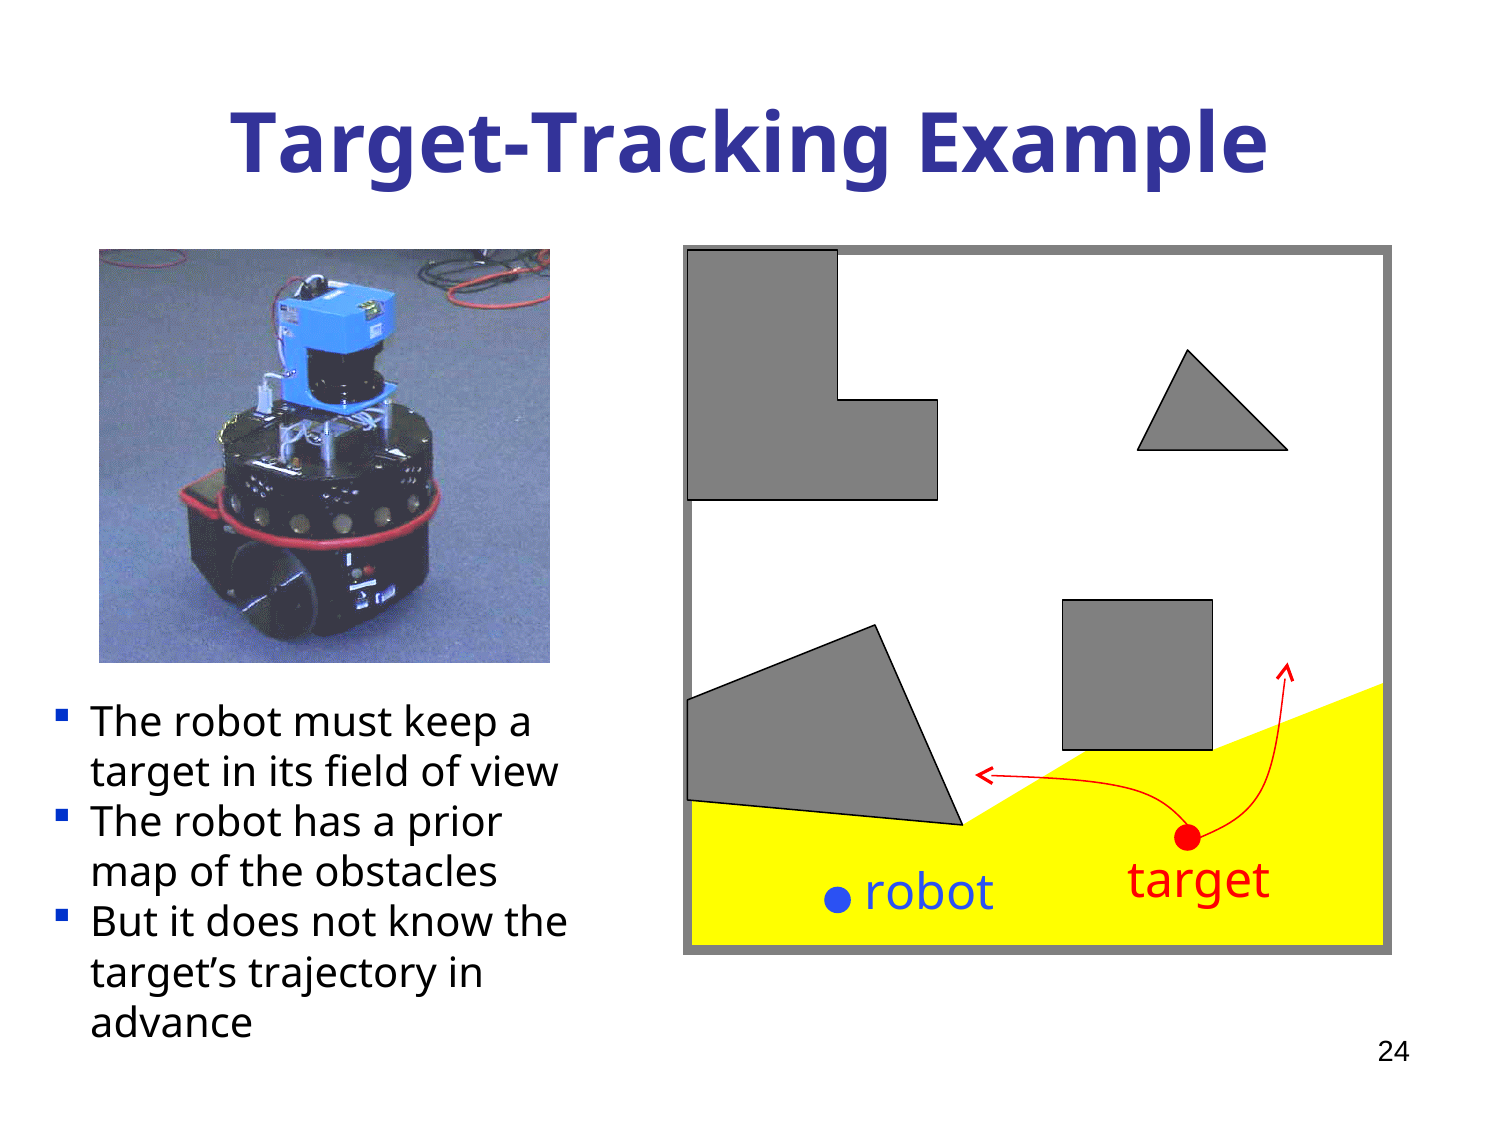

# Target-Tracking Example
target
robot
The robot must keep a target in its field of view
The robot has a prior map of the obstacles
But it does not know the target’s trajectory in advance